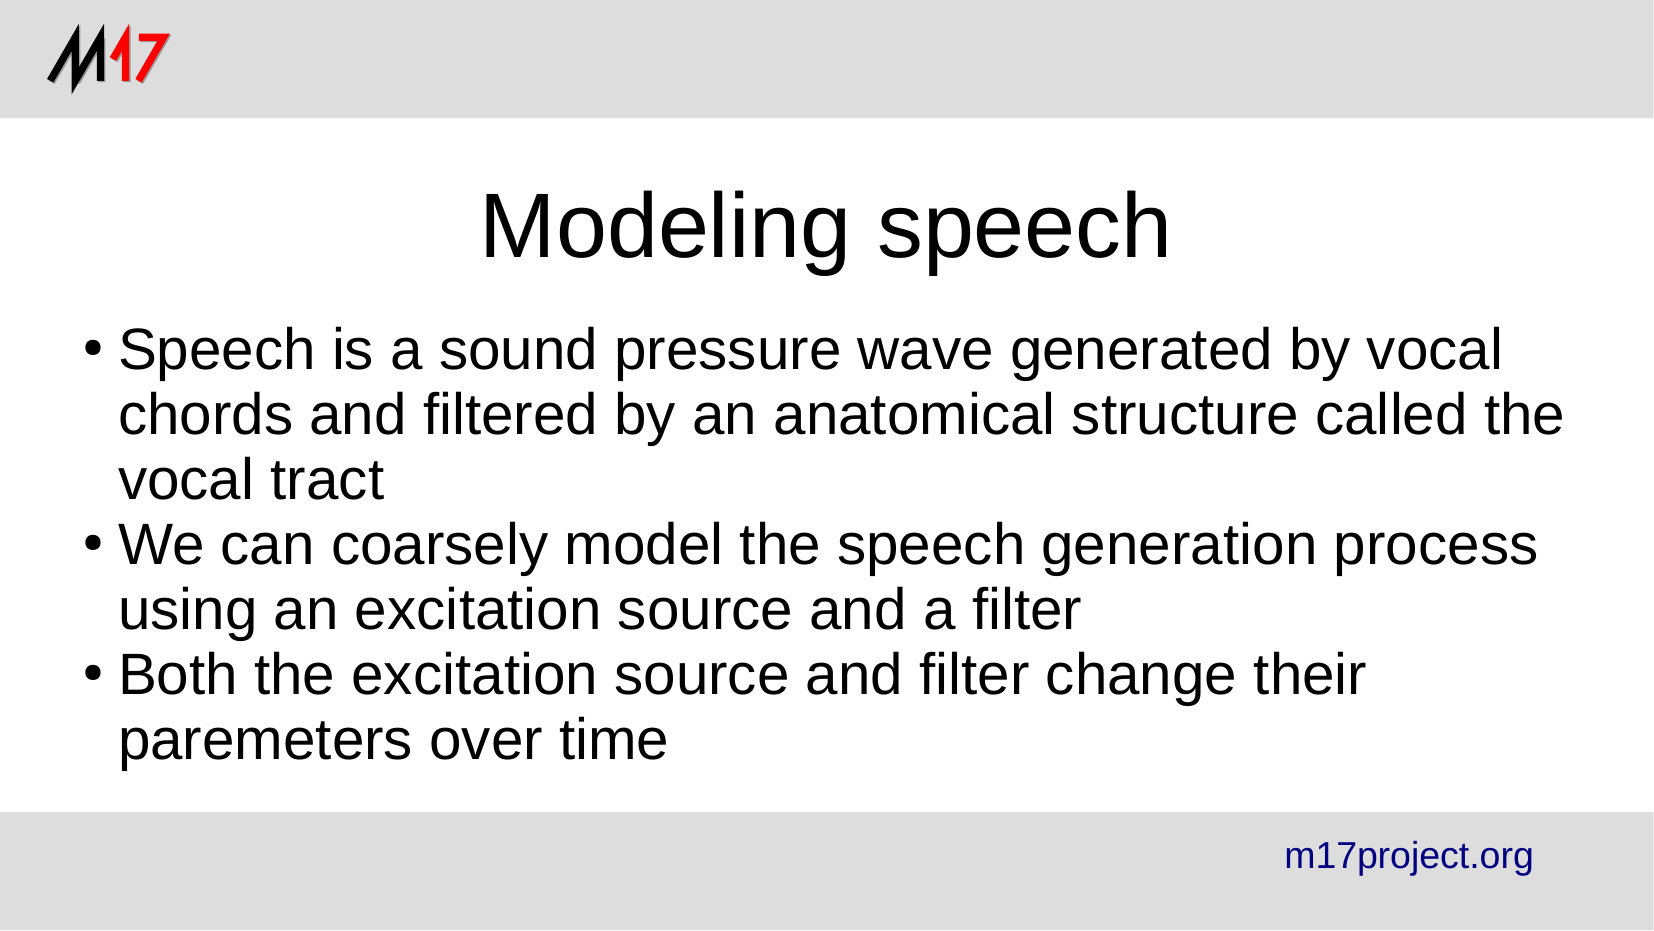

# Modeling speech
Speech is a sound pressure wave generated by vocal chords and filtered by an anatomical structure called the vocal tract
We can coarsely model the speech generation process using an excitation source and a filter
Both the excitation source and filter change their paremeters over time
m17project.org